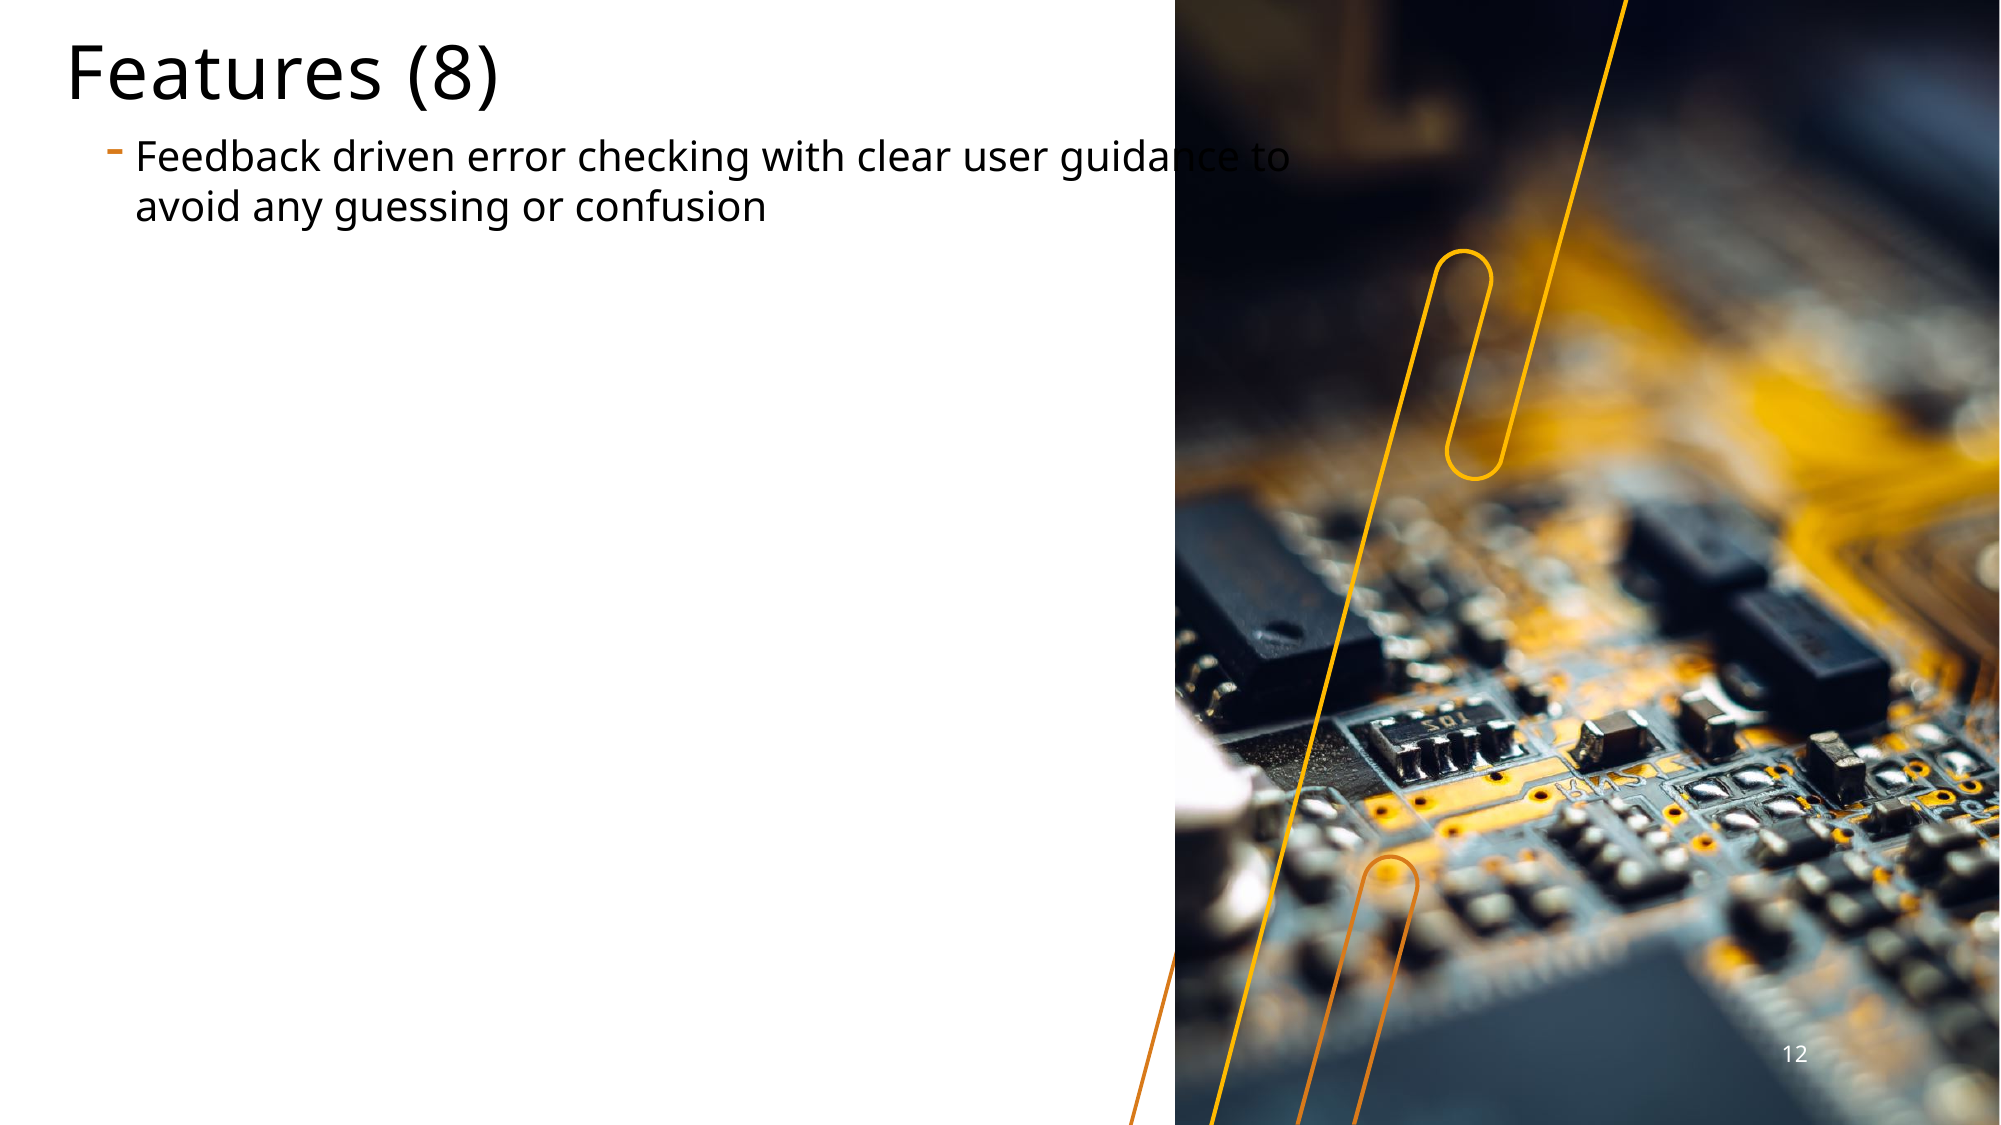

# Features (8)
-
Feedback driven error checking with clear user guidance to avoid any guessing or confusion